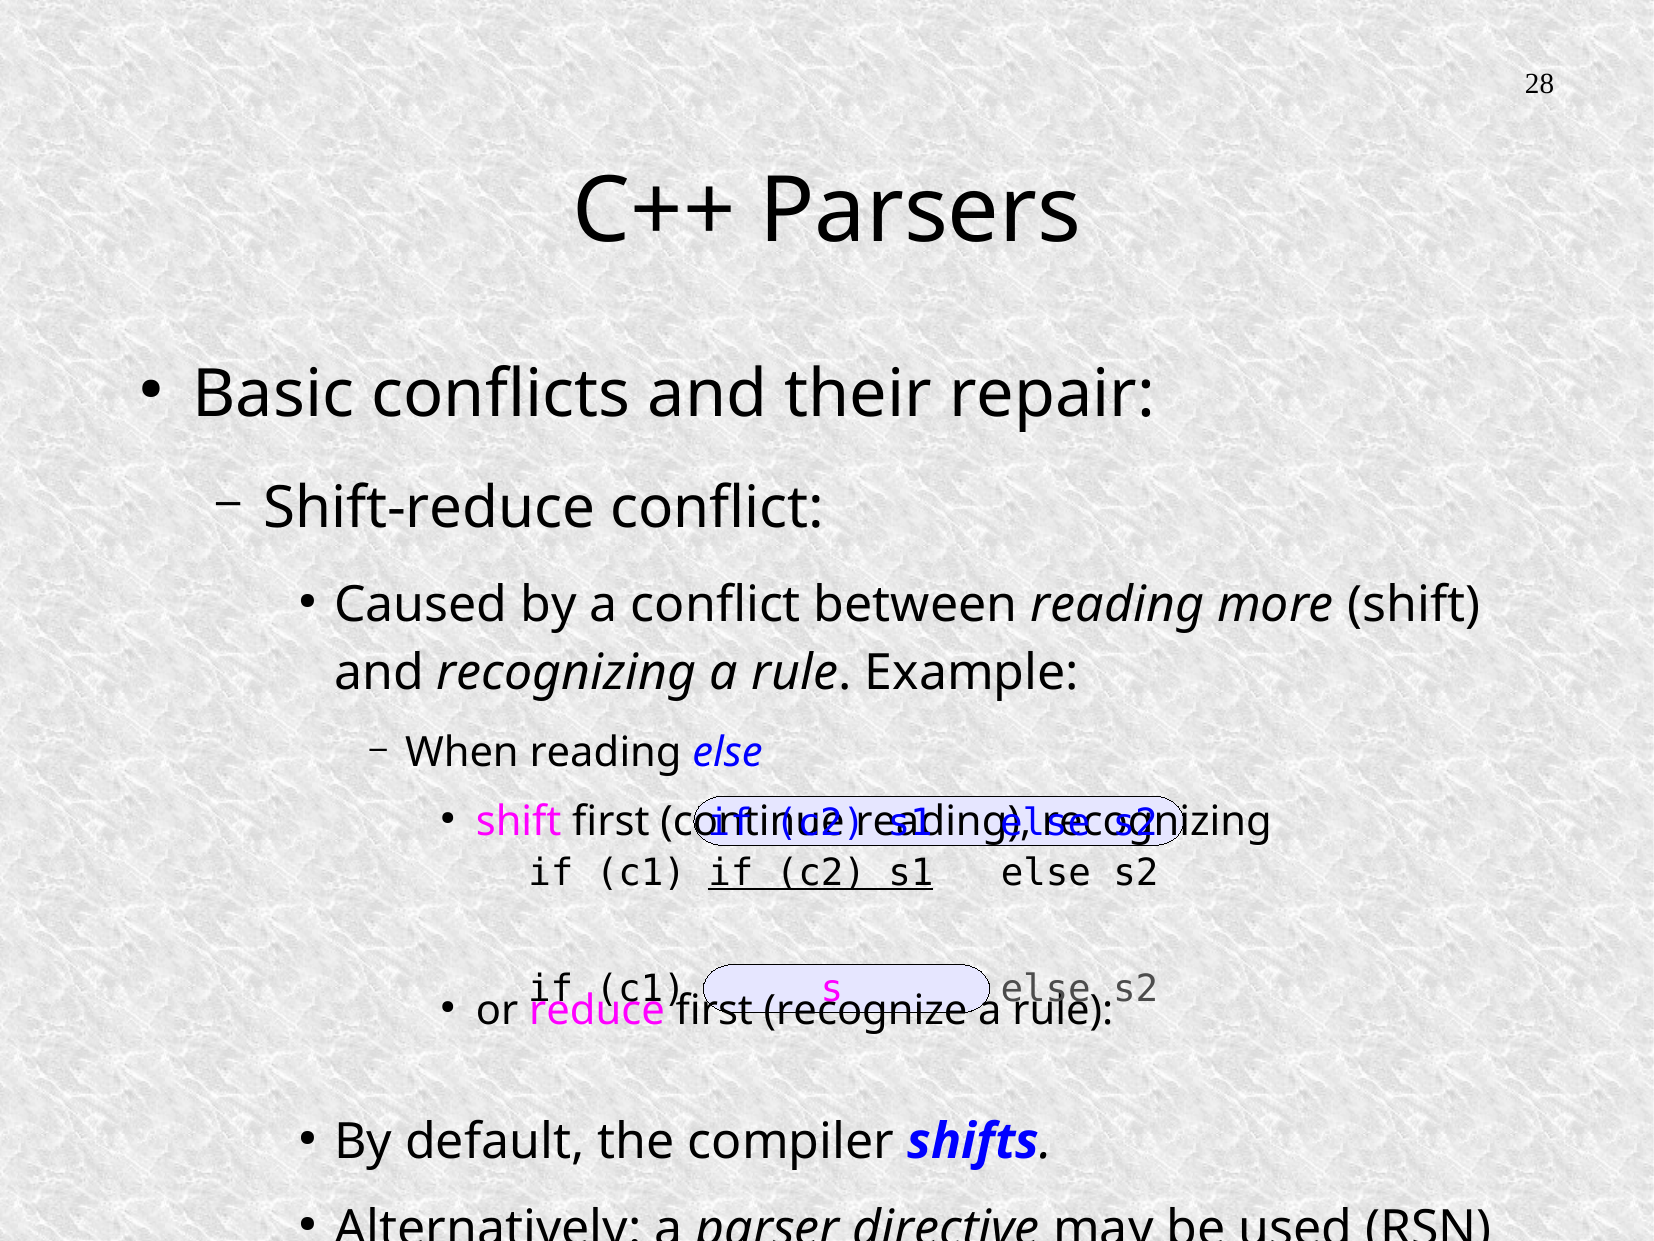

28
# C++ Parsers
Basic conflicts and their repair:
Shift-reduce conflict:
Caused by a conflict between reading more (shift) and recognizing a rule. Example:
When reading else
shift first (continue reading), recognizing
or reduce first (recognize a rule):
By default, the compiler shifts.
Alternatively: a parser directive may be used (RSN)
if (c2) s1 else s2
if (c1) if (c2) s1 else s2
if (c1) s else s2